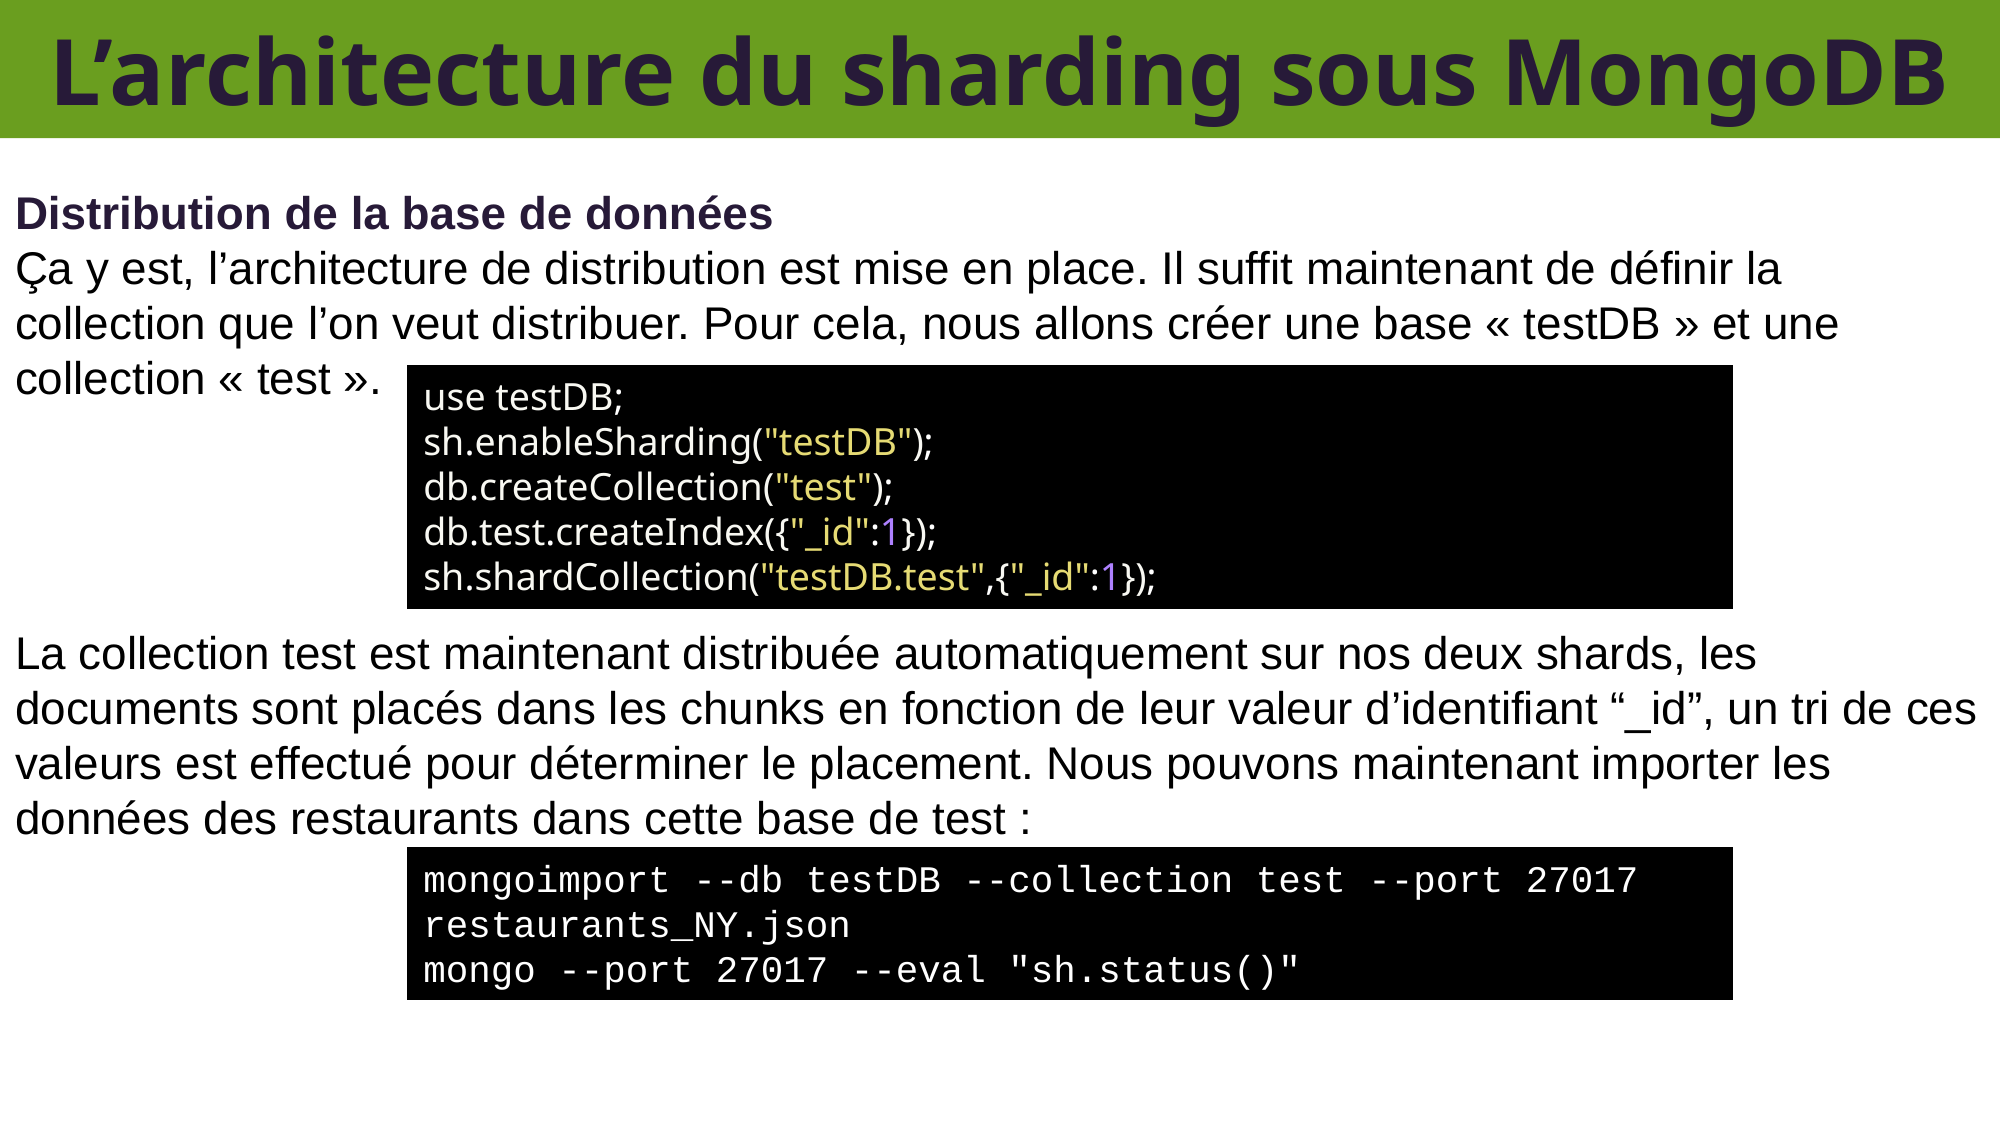

L’architecture du sharding sous MongoDB
Distribution de la base de données
Ça y est, l’architecture de distribution est mise en place. Il suffit maintenant de définir la collection que l’on veut distribuer. Pour cela, nous allons créer une base « testDB » et une collection « test ».
La collection test est maintenant distribuée automatiquement sur nos deux shards, les documents sont placés dans les chunks en fonction de leur valeur d’identifiant “_id”, un tri de ces valeurs est effectué pour déterminer le placement. Nous pouvons maintenant importer les données des restaurants dans cette base de test :
use testDB;
sh.enableSharding("testDB");
db.createCollection("test");
db.test.createIndex({"_id":1});
sh.shardCollection("testDB.test",{"_id":1});
mongoimport --db testDB --collection test --port 27017 restaurants_NY.json
mongo --port 27017 --eval "sh.status()"